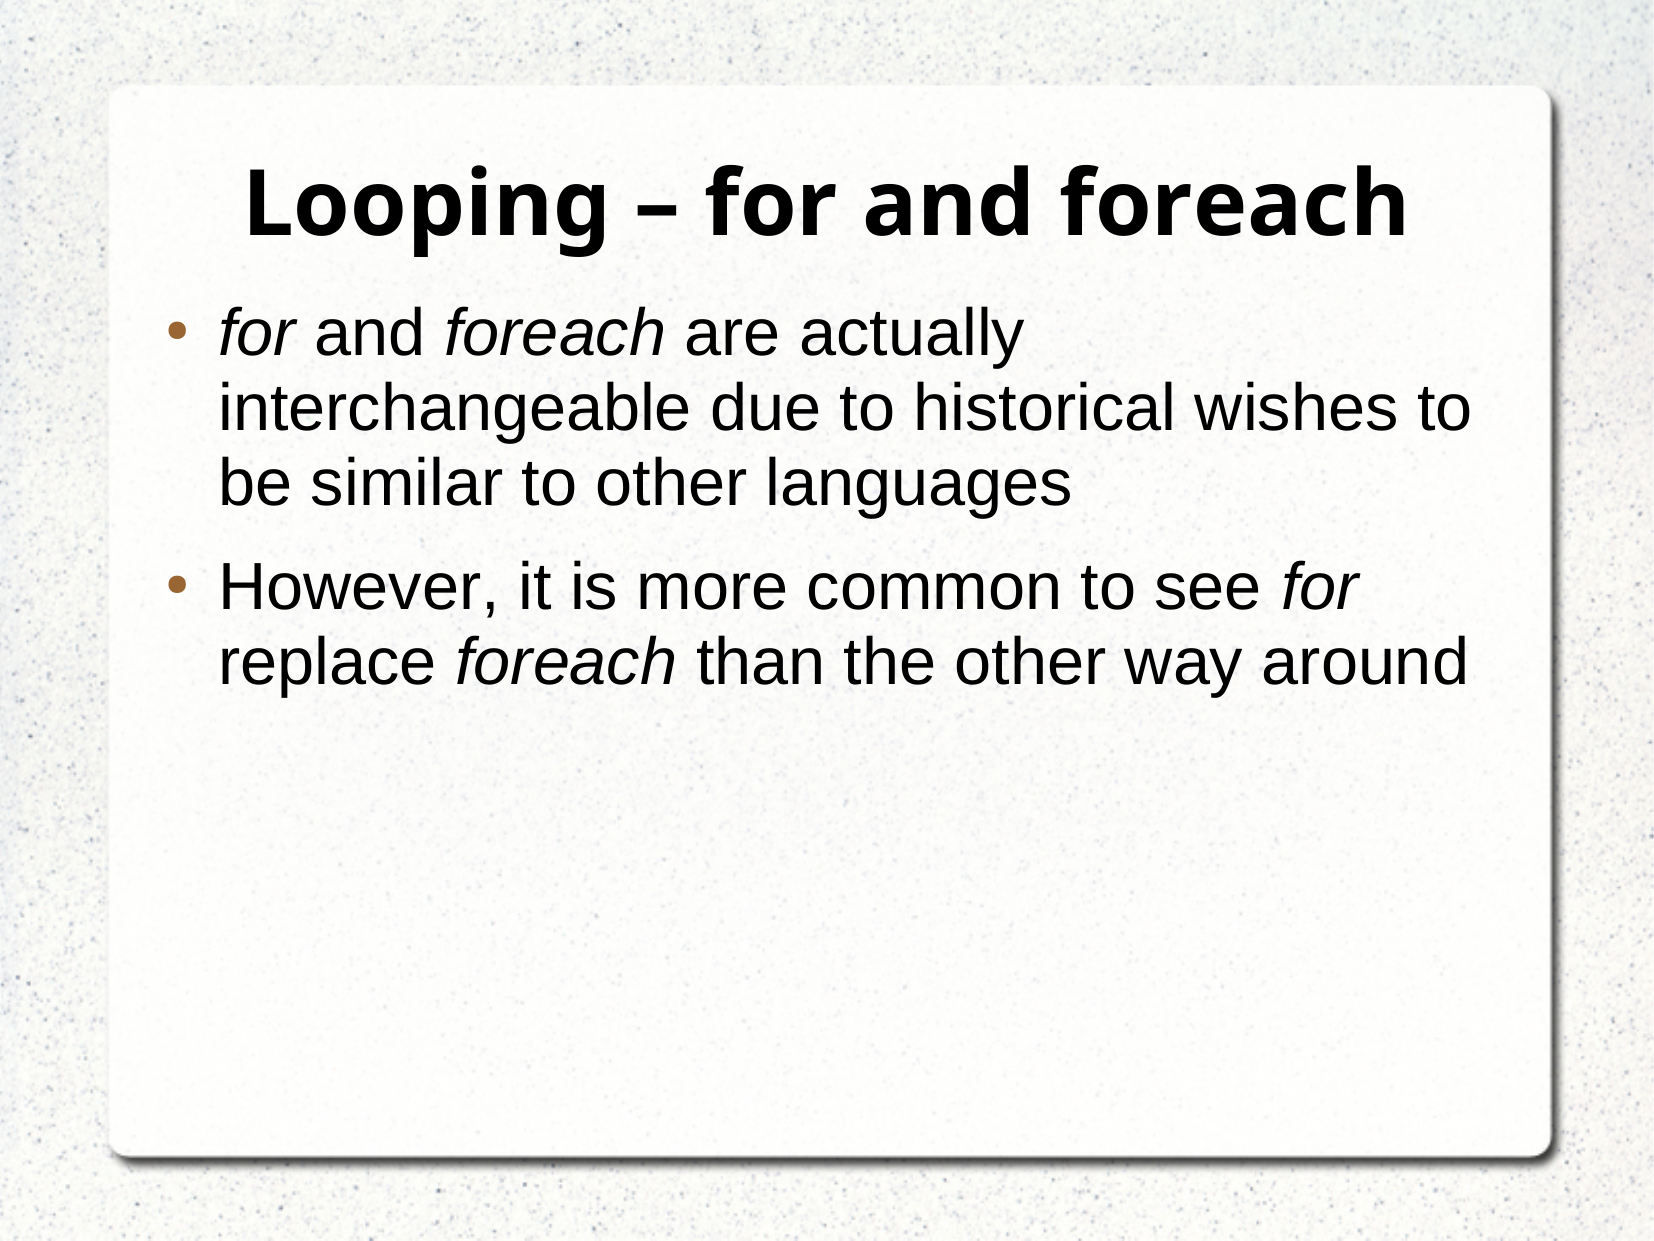

# Looping – for and foreach
for and foreach are actually interchangeable due to historical wishes to be similar to other languages
However, it is more common to see for replace foreach than the other way around